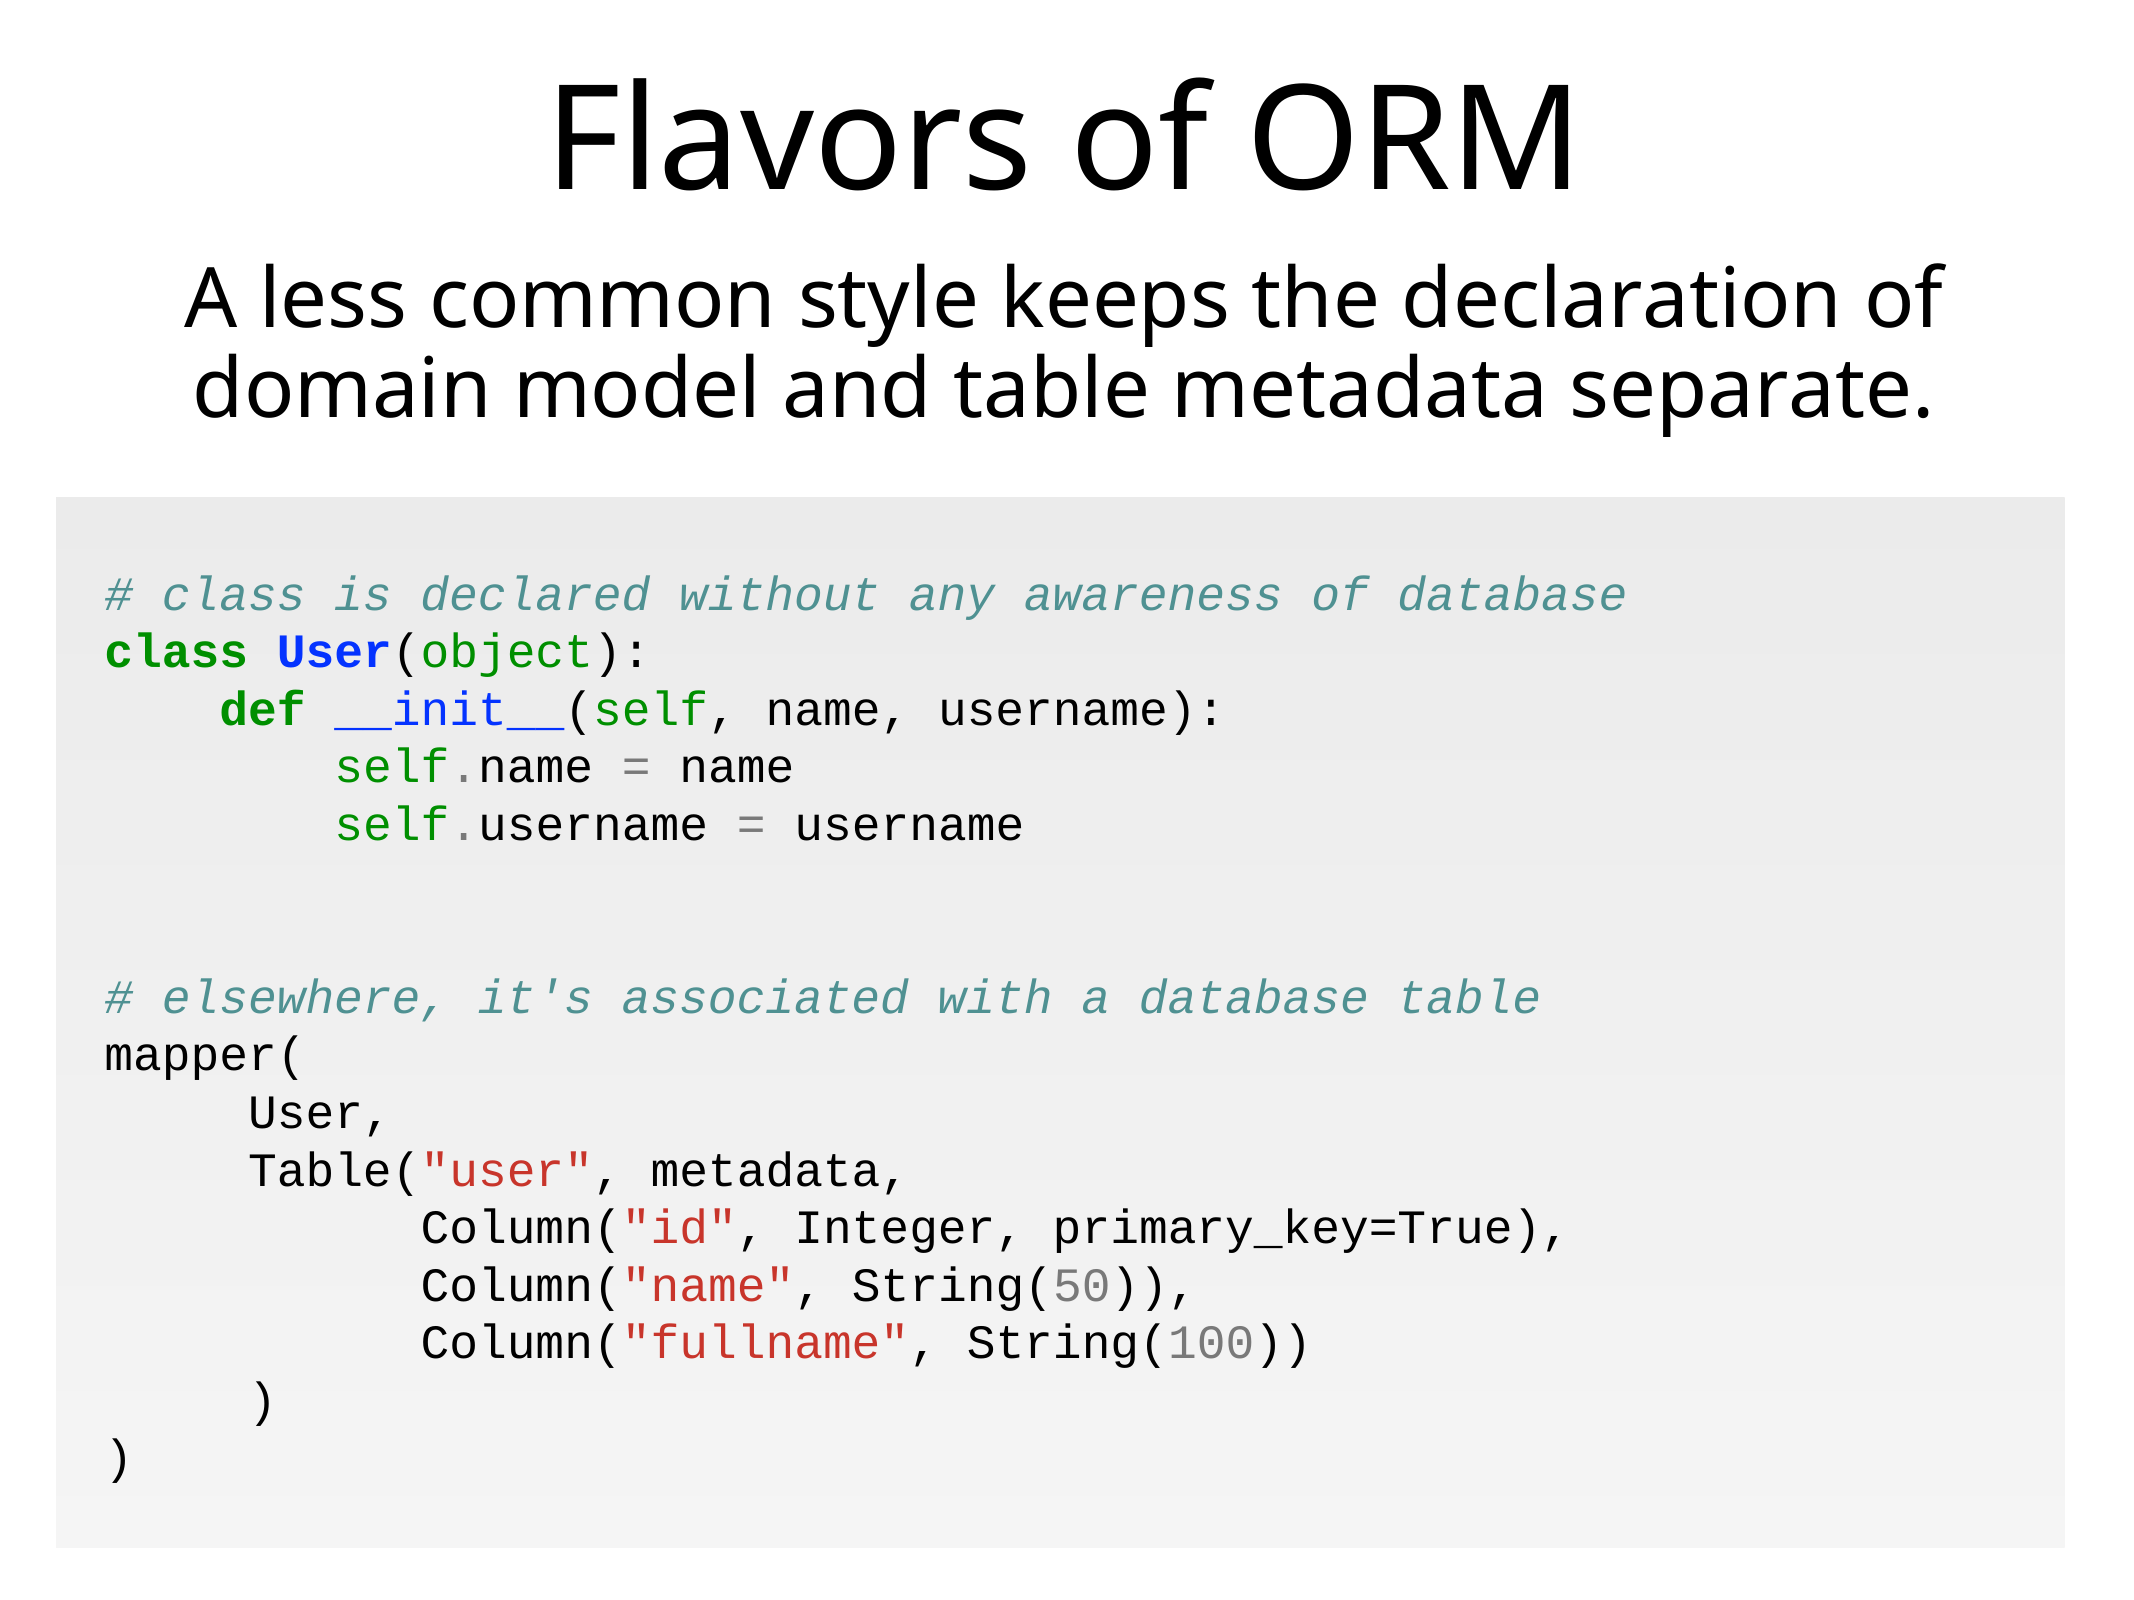

# Flavors of ORM
A less common style keeps the declaration of domain model and table metadata separate.
# class is declared without any awareness of database
class User(object):
 def __init__(self, name, username):
 self.name = name
 self.username = username
# elsewhere, it's associated with a database table
mapper(
 User,
 Table("user", metadata,
 Column("id", Integer, primary_key=True),
 Column("name", String(50)),
 Column("fullname", String(100))
 )
)